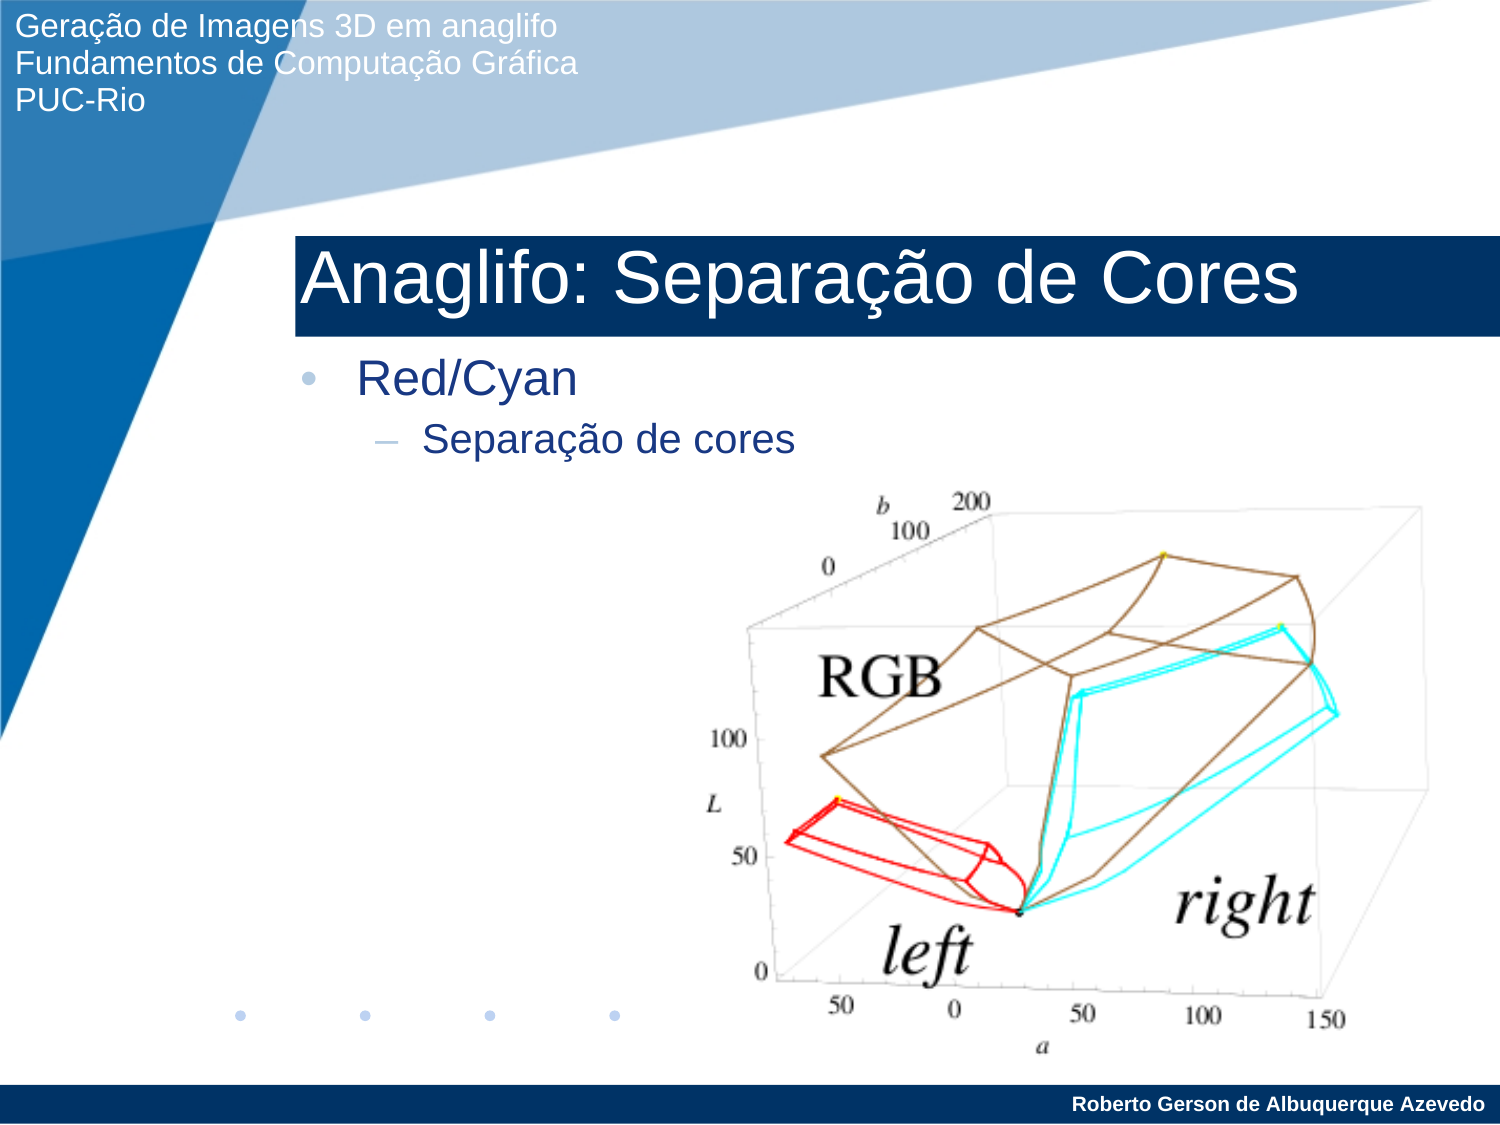

# Anaglifo: Separação de Cores
Red/Cyan
Separação de cores